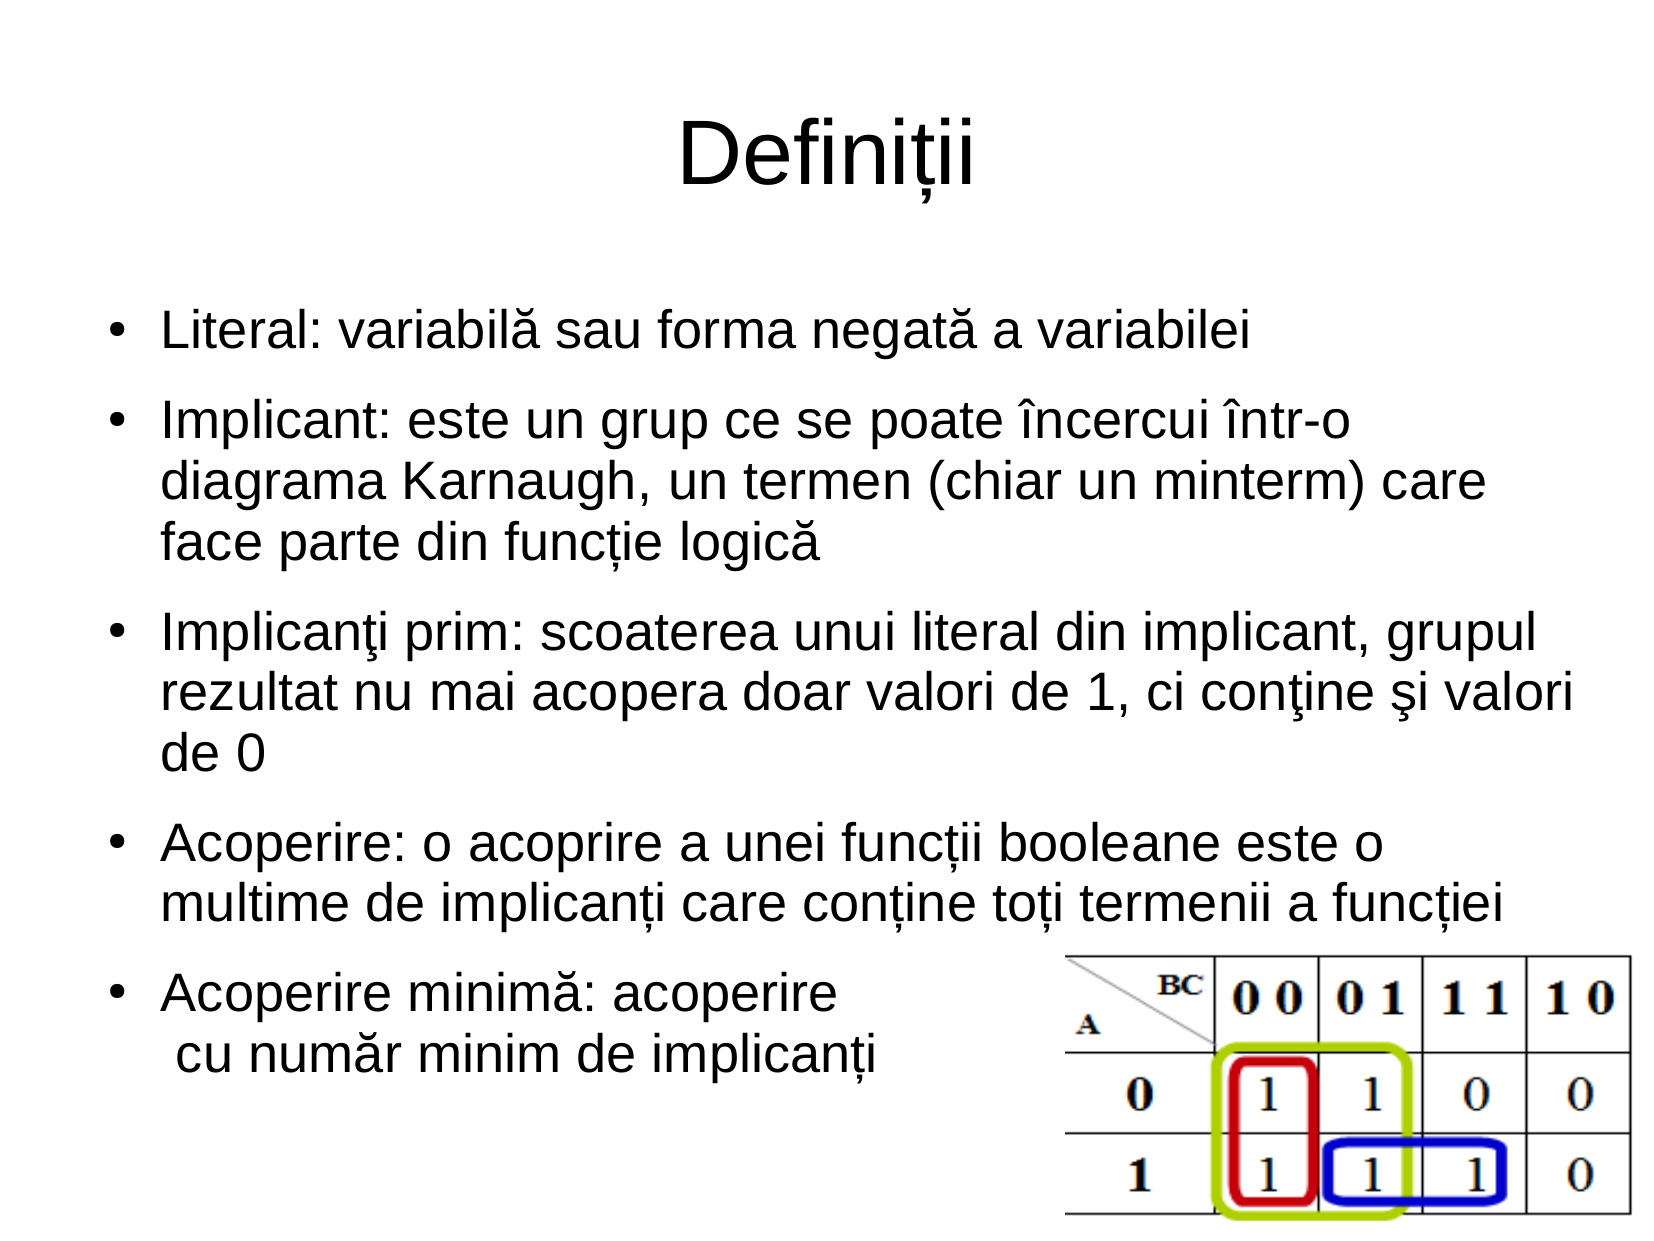

# Definiții
Literal: variabilă sau forma negată a variabilei
Implicant: este un grup ce se poate încercui într-o diagrama Karnaugh, un termen (chiar un minterm) care face parte din funcție logică
Implicanţi prim: scoaterea unui literal din implicant, grupul rezultat nu mai acopera doar valori de 1, ci conţine şi valori de 0
Acoperire: o acoprire a unei funcții booleane este o multime de implicanți care conține toți termenii a funcției
Acoperire minimă: acoperire
 cu număr minim de implicanți